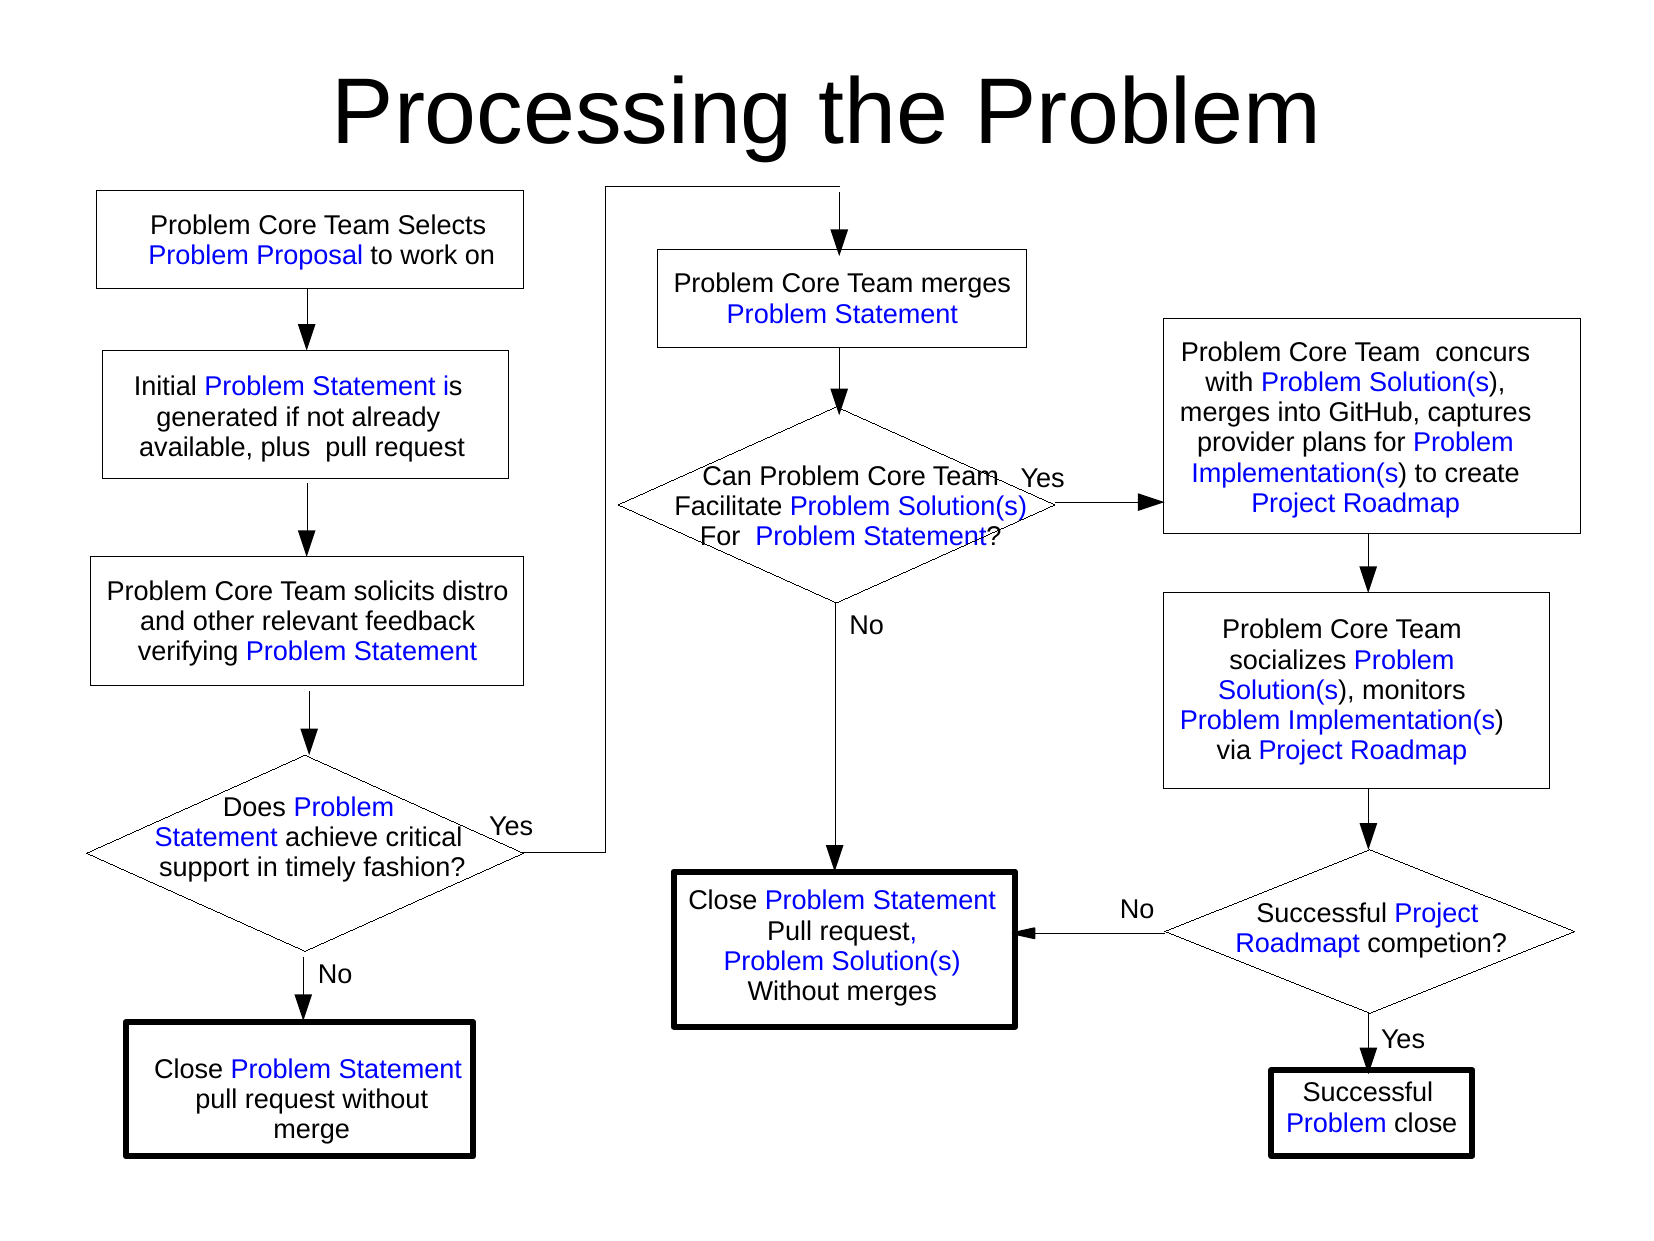

# Processing the Problem
Problem Core Team Selects
Problem Proposal to work on
Problem Core Team merges
Problem Statement
Problem Core Team concurs with Problem Solution(s), merges into GitHub, captures provider plans for Problem Implementation(s) to create
Project Roadmap
Initial Problem Statement is
generated if not already
available, plus pull request
Can Problem Core Team
Facilitate Problem Solution(s)
For Problem Statement?
Yes
Problem Core Team solicits distro
and other relevant feedback
verifying Problem Statement
Problem Core Team socializes Problem Solution(s), monitors Problem Implementation(s) via Project Roadmap
No
Does Problem
Statement achieve critical
support in timely fashion?
Yes
No
Successful Project
Roadmapt competion?
Yes
Close Problem Statement
Pull request,
Problem Solution(s)
Without merges
No
Close Problem Statement pull request without merge
Successful
Problem close